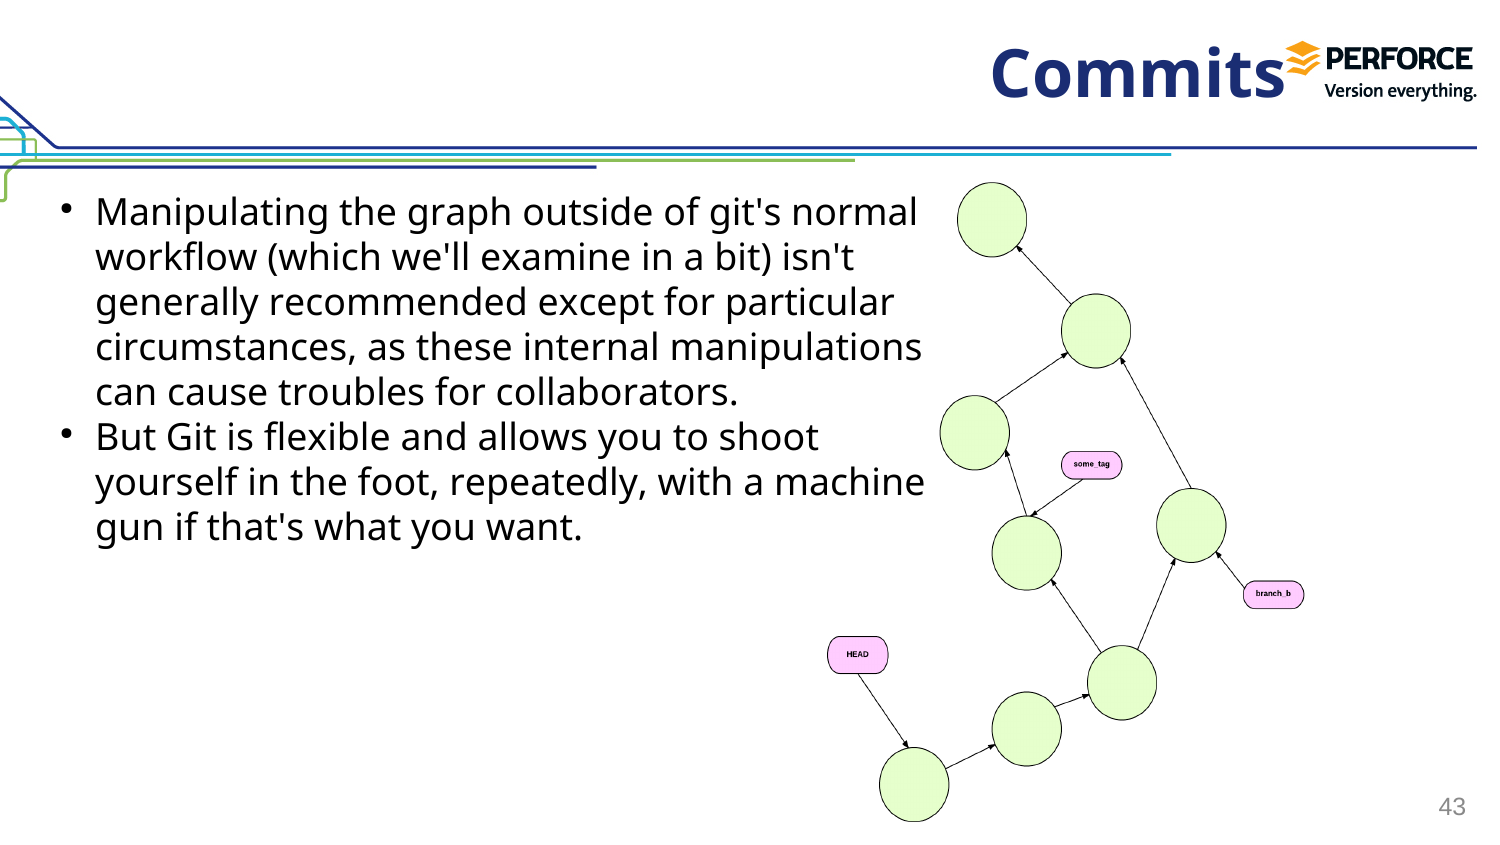

# Commits
Manipulating the graph outside of git's normal
workflow (which we'll examine in a bit) isn't
generally recommended except for particular
circumstances, as these internal manipulations
can cause troubles for collaborators.
But Git is flexible and allows you to shoot
yourself in the foot, repeatedly, with a machine
gun if that's what you want.